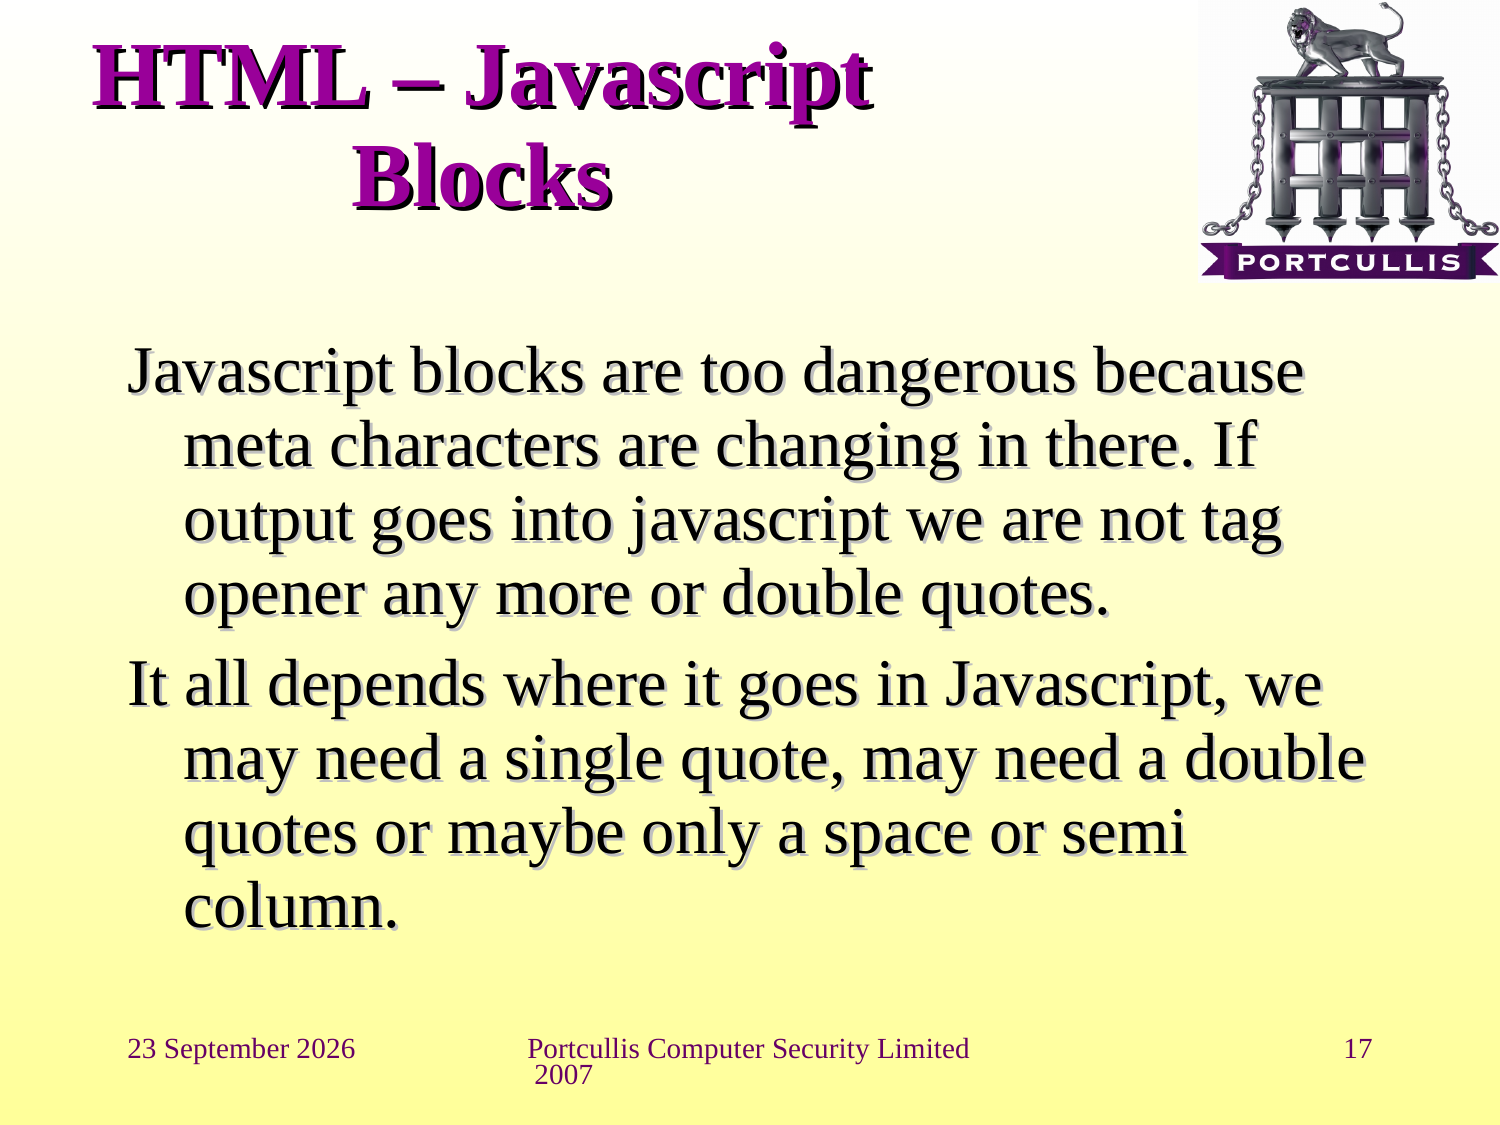

# HTML – Javascript Blocks
Javascript blocks are too dangerous because meta characters are changing in there. If output goes into javascript we are not tag opener any more or double quotes.
It all depends where it goes in Javascript, we may need a single quote, may need a double quotes or maybe only a space or semi column.
Portcullis Computer Security Limited 2007
17